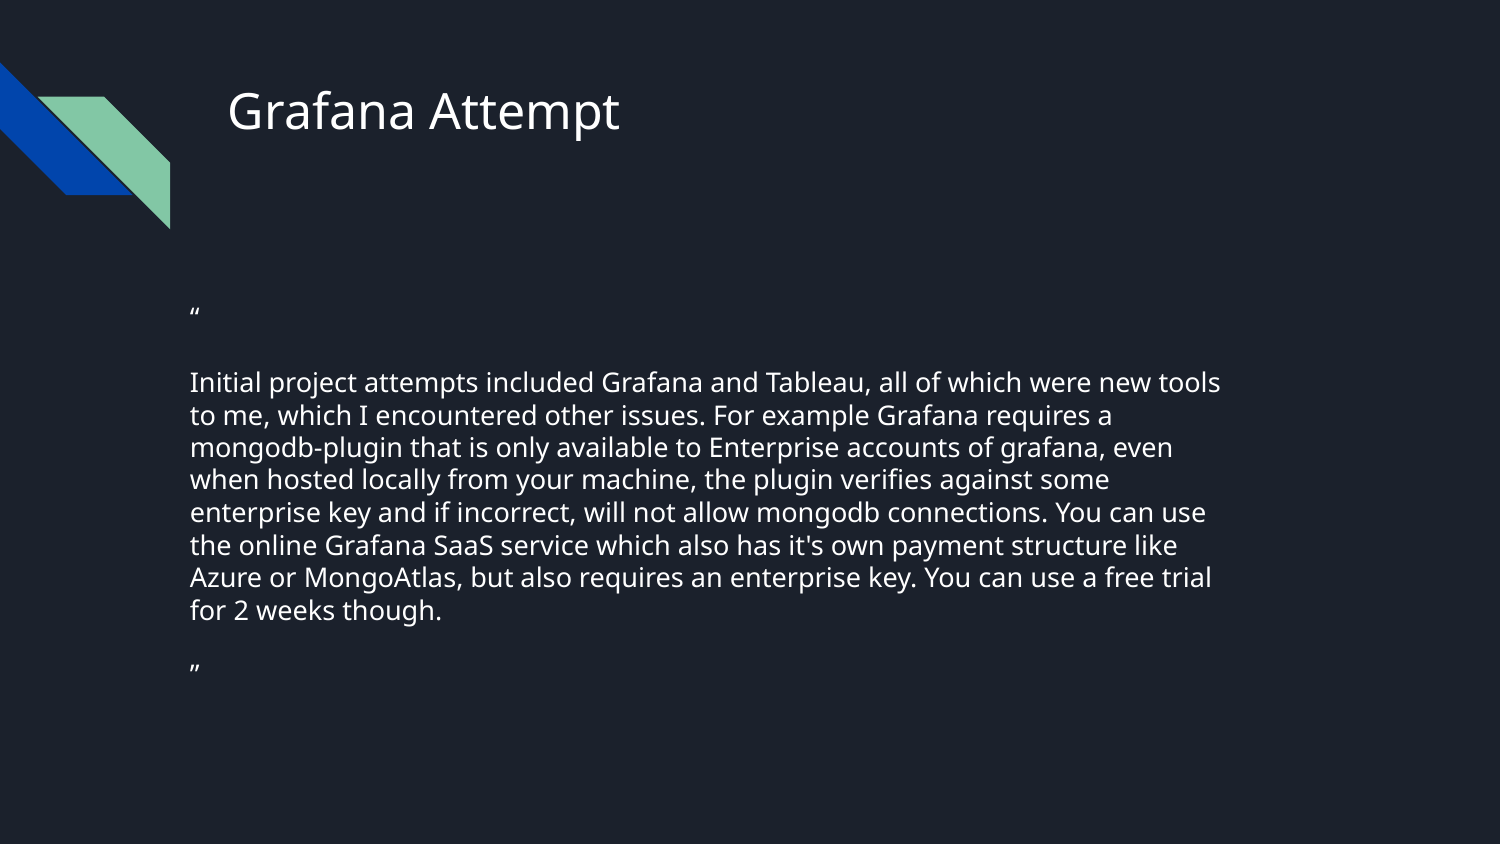

# Grafana Attempt
“
Initial project attempts included Grafana and Tableau, all of which were new tools to me, which I encountered other issues. For example Grafana requires a mongodb-plugin that is only available to Enterprise accounts of grafana, even when hosted locally from your machine, the plugin verifies against some enterprise key and if incorrect, will not allow mongodb connections. You can use the online Grafana SaaS service which also has it's own payment structure like Azure or MongoAtlas, but also requires an enterprise key. You can use a free trial for 2 weeks though.
”